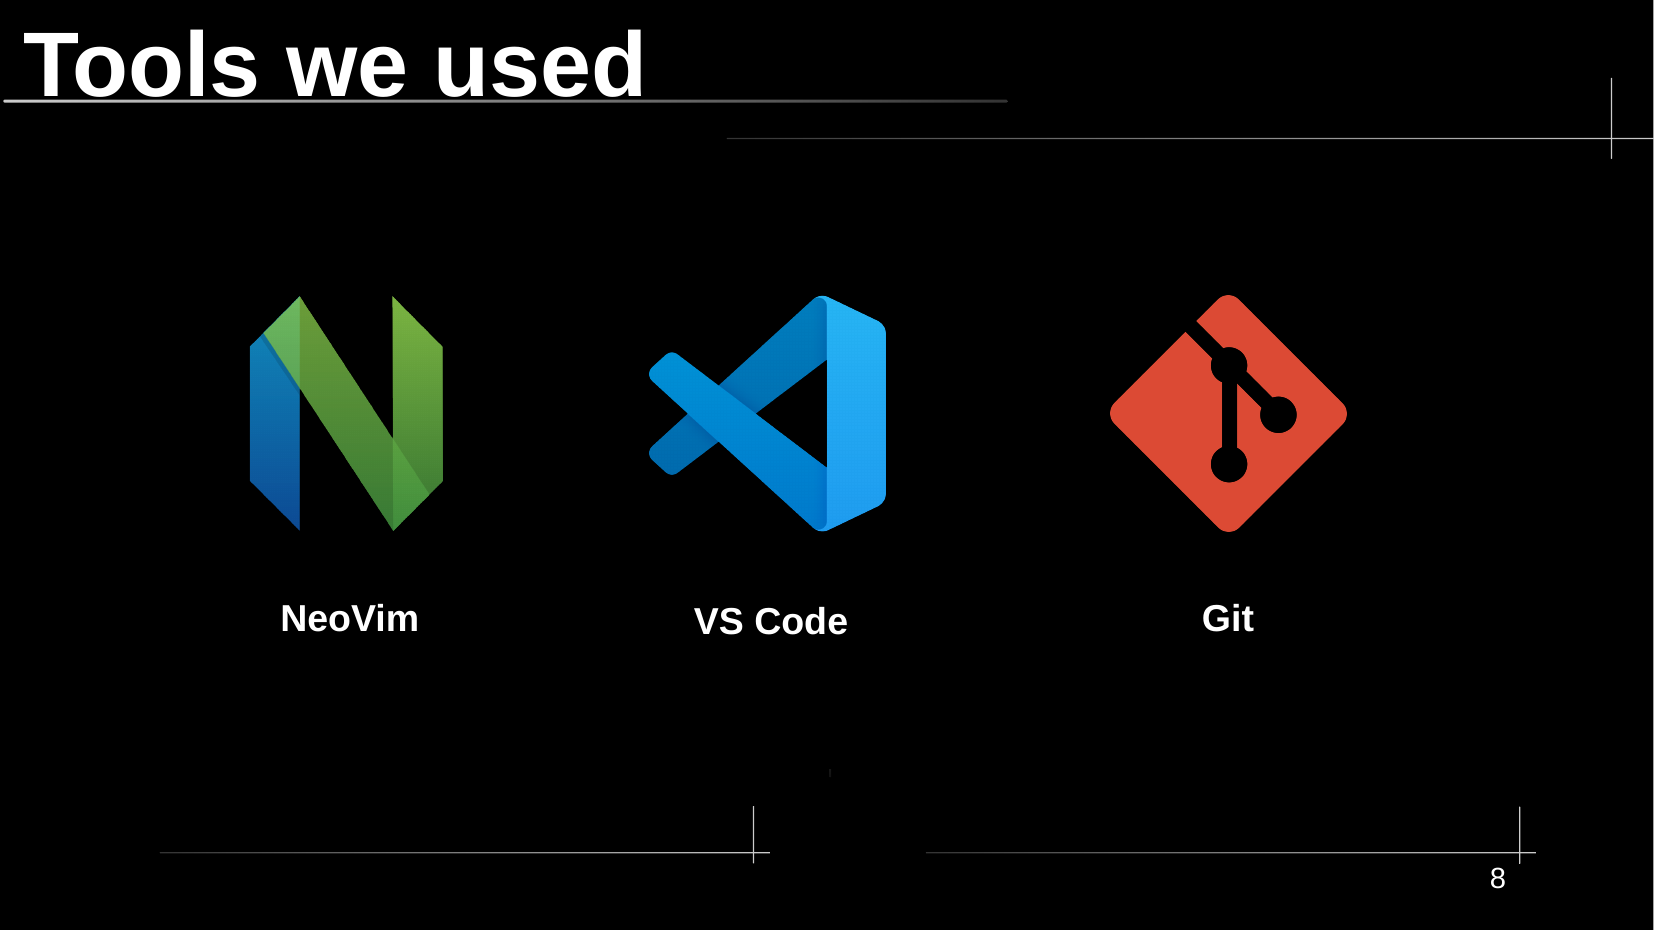

# Tools we used
NeoVim
Git
VS Code
8